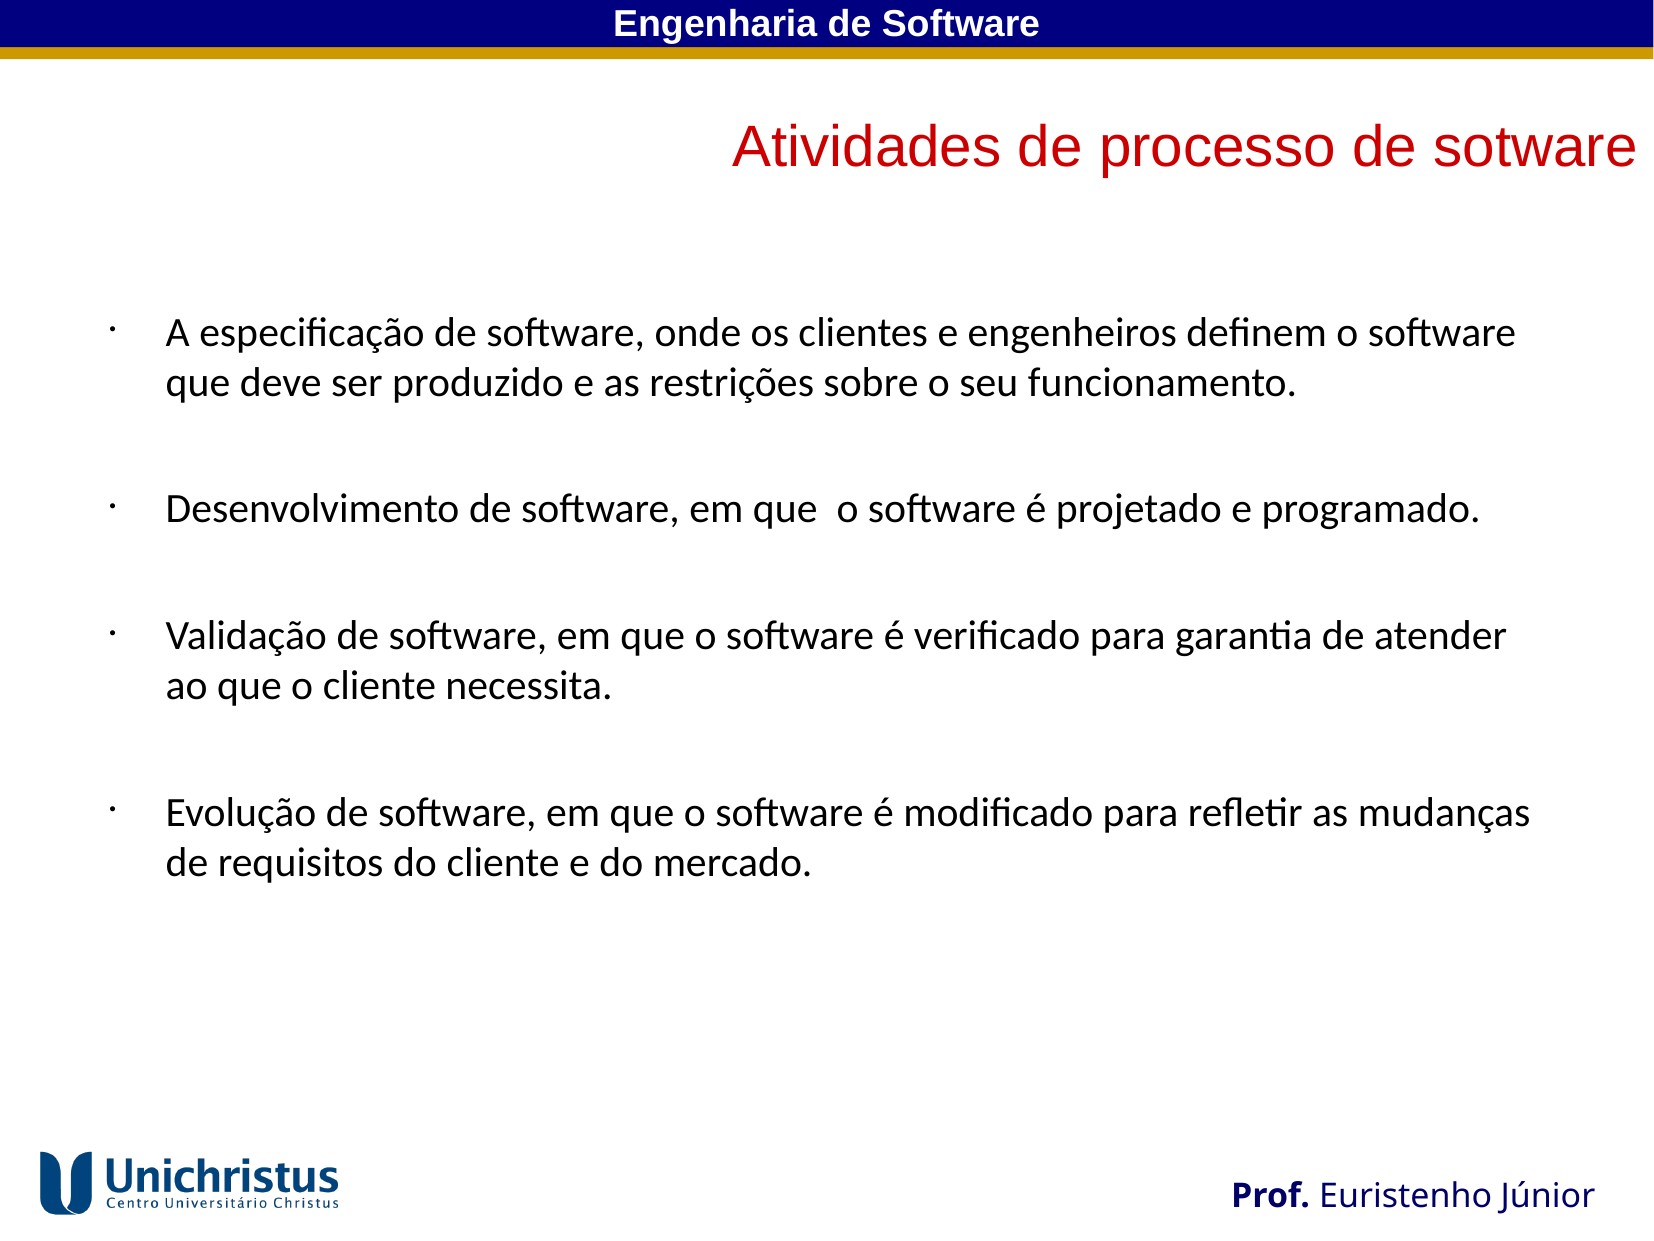

Engenharia de Software
Atividades de processo de sotware
A especificação de software, onde os clientes e engenheiros definem o software que deve ser produzido e as restrições sobre o seu funcionamento.
Desenvolvimento de software, em que o software é projetado e programado.
Validação de software, em que o software é verificado para garantia de atender ao que o cliente necessita.
Evolução de software, em que o software é modificado para refletir as mudanças de requisitos do cliente e do mercado.
Prof. Euristenho Júnior